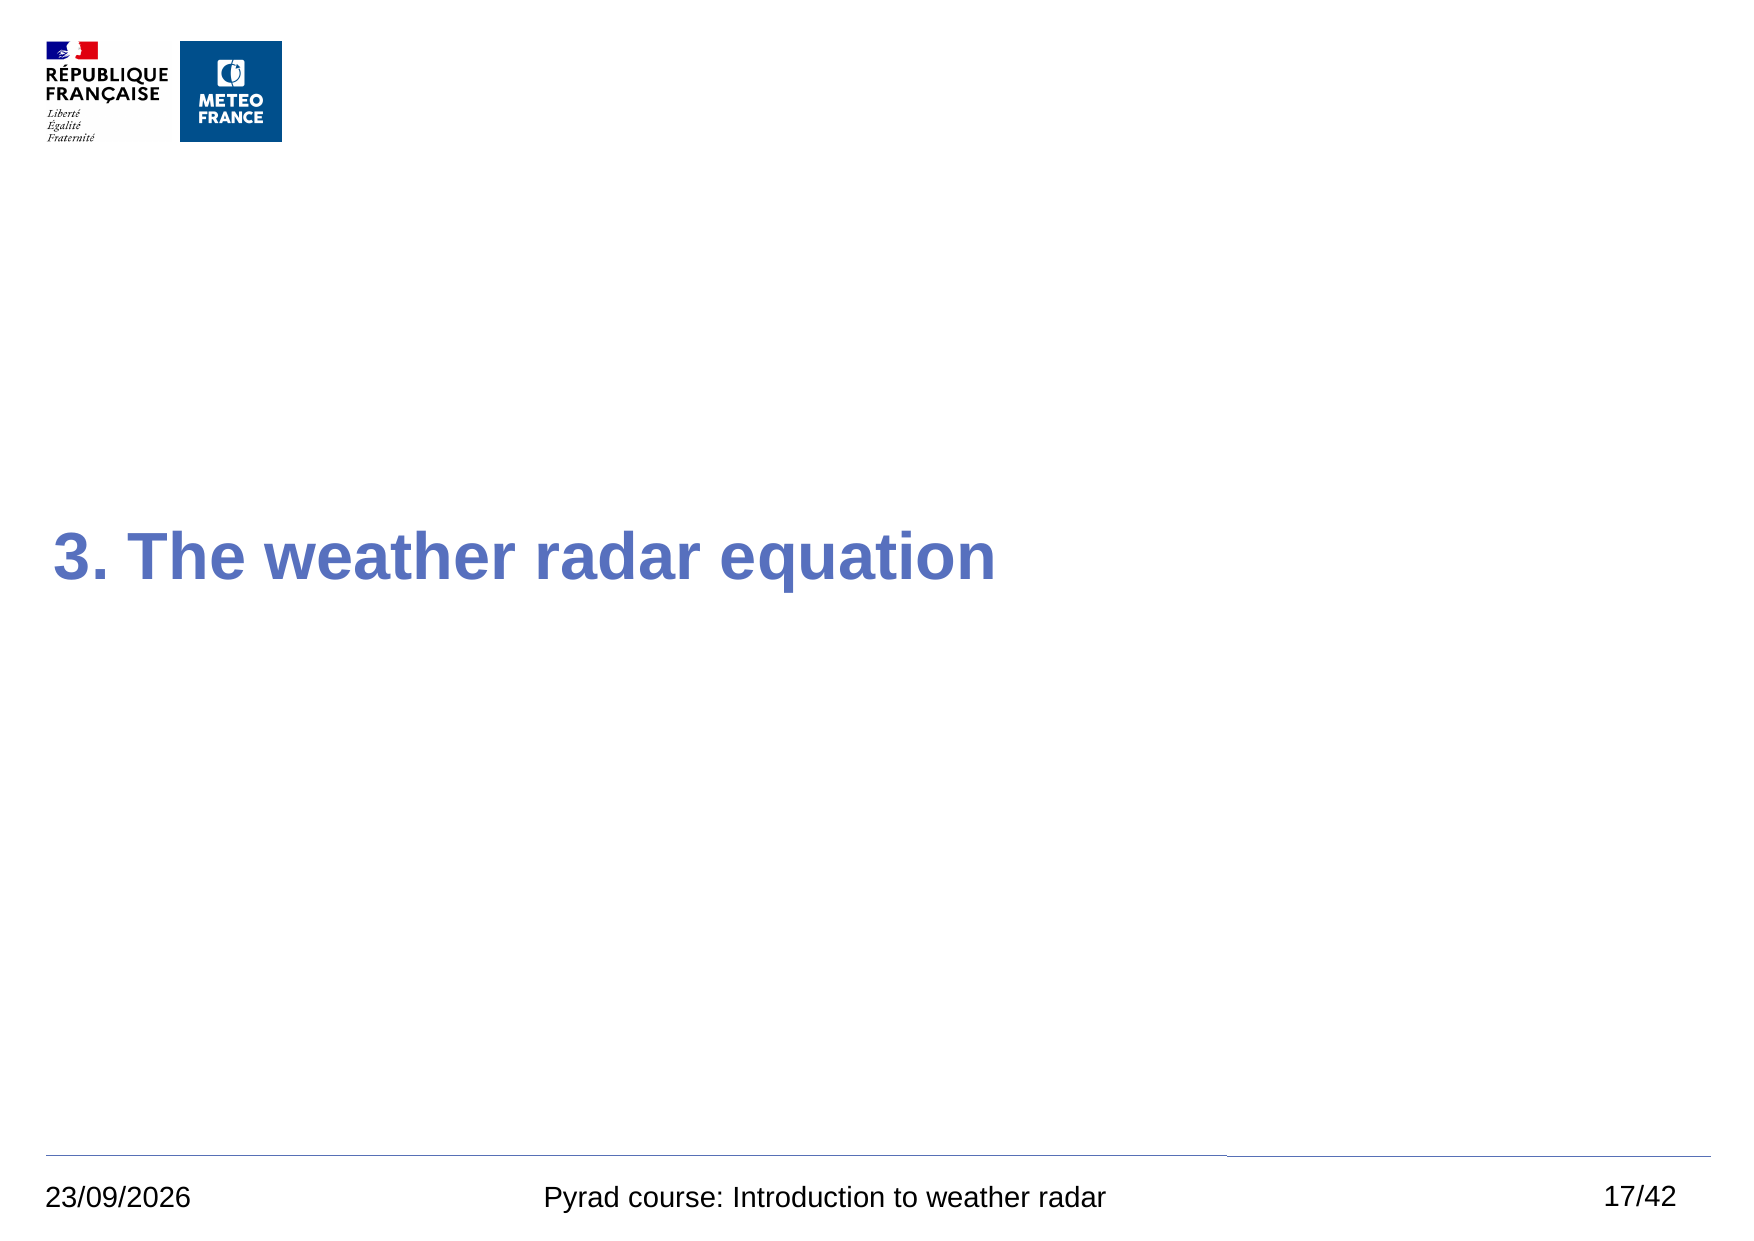

# 3. The weather radar equation
17
Pyrad course: Introduction to weather radar